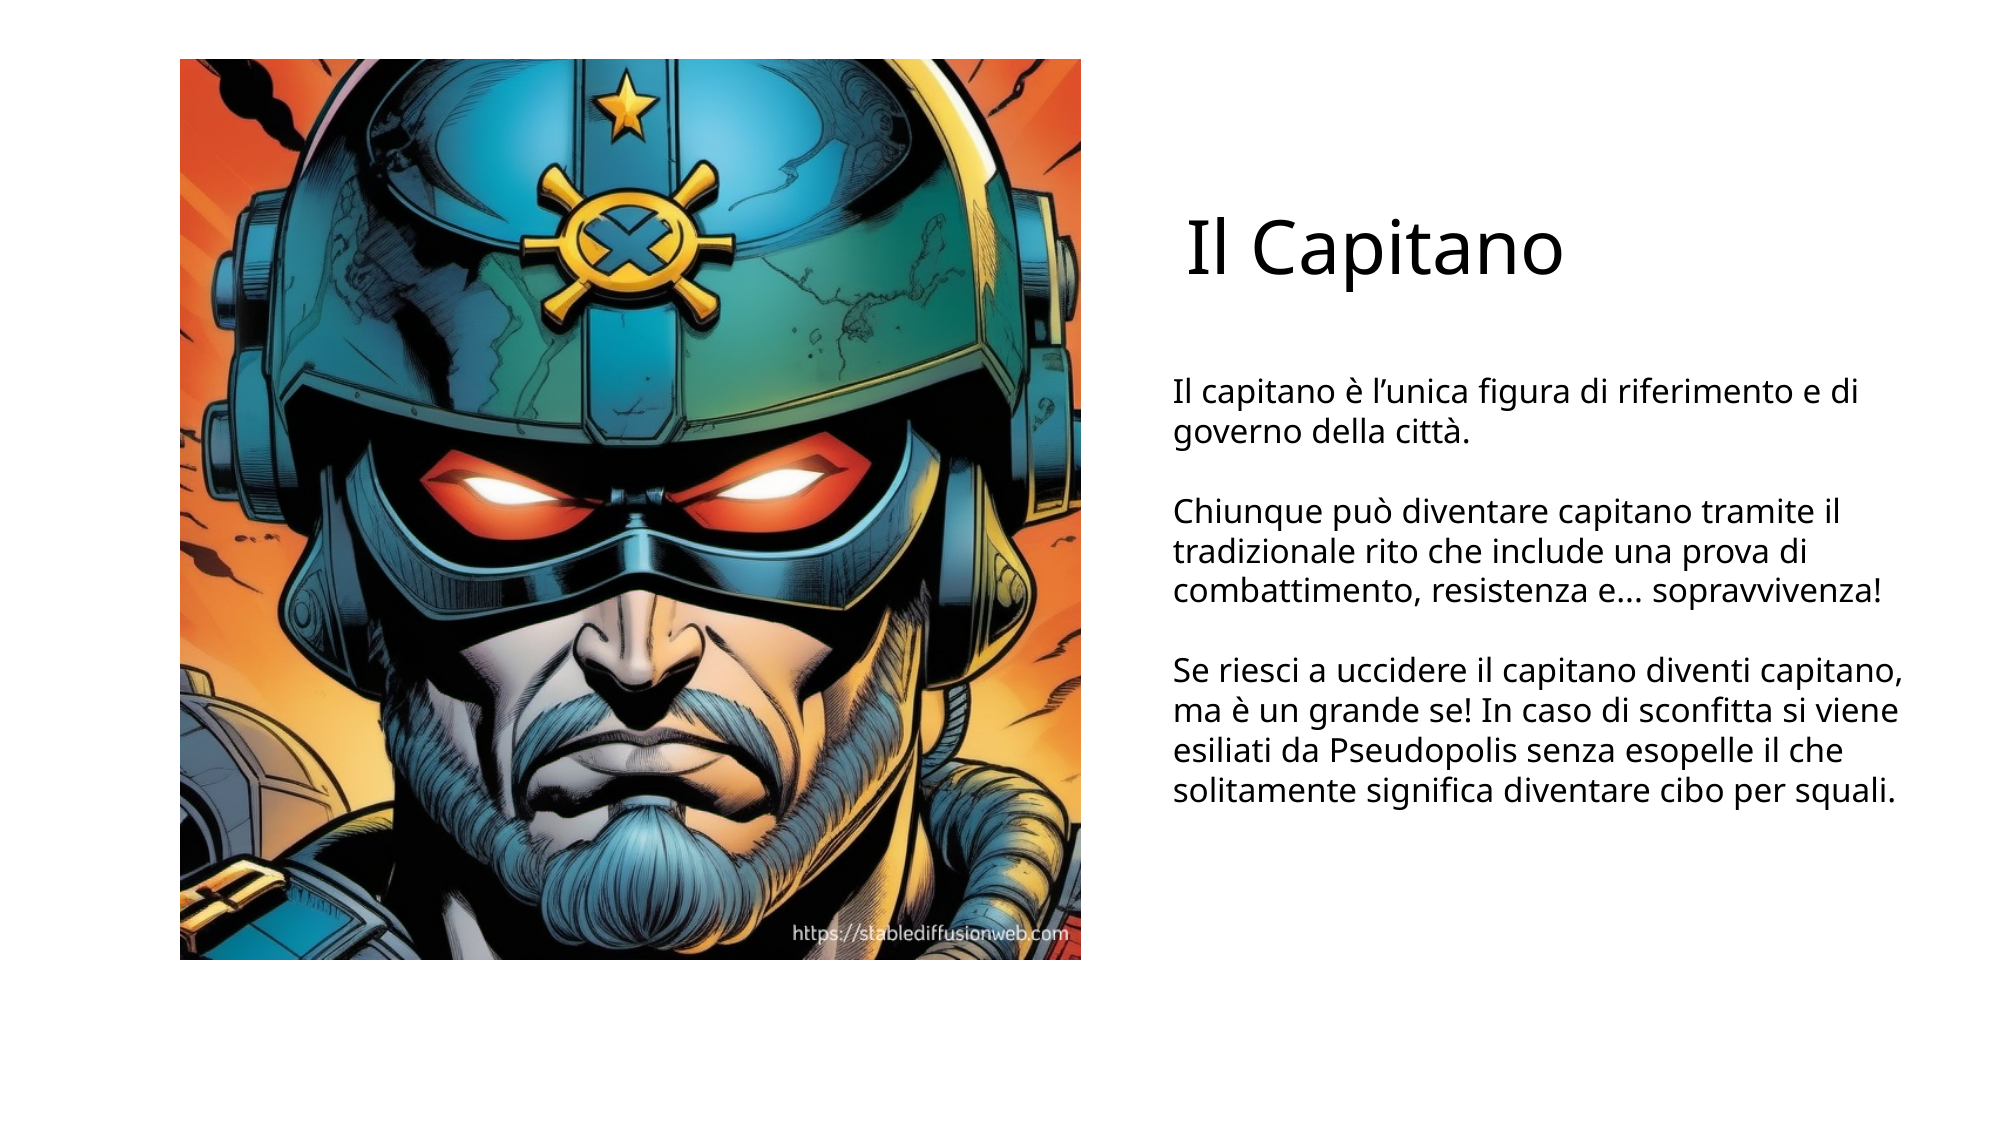

Il Capitano
Il capitano è l’unica figura di riferimento e di governo della città.
Chiunque può diventare capitano tramite il tradizionale rito che include una prova di combattimento, resistenza e... sopravvivenza!
Se riesci a uccidere il capitano diventi capitano, ma è un grande se! In caso di sconfitta si viene esiliati da Pseudopolis senza esopelle il che solitamente significa diventare cibo per squali.